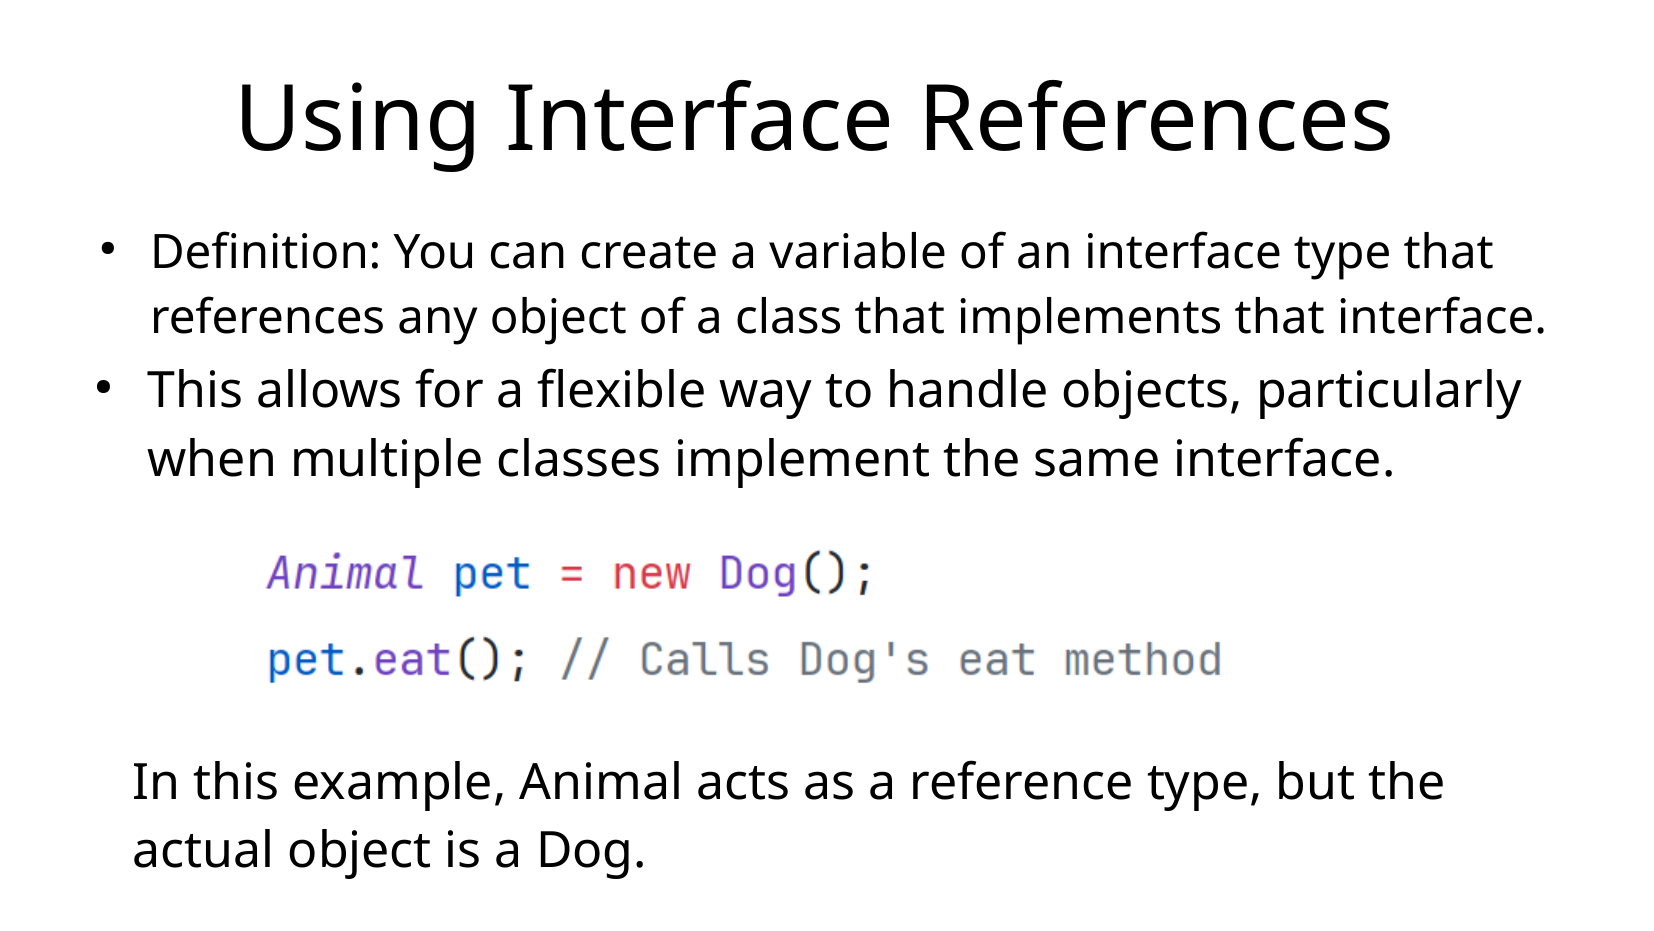

# Using Interface References
Definition: You can create a variable of an interface type that references any object of a class that implements that interface.
This allows for a flexible way to handle objects, particularly when multiple classes implement the same interface.
In this example, Animal acts as a reference type, but the actual object is a Dog.